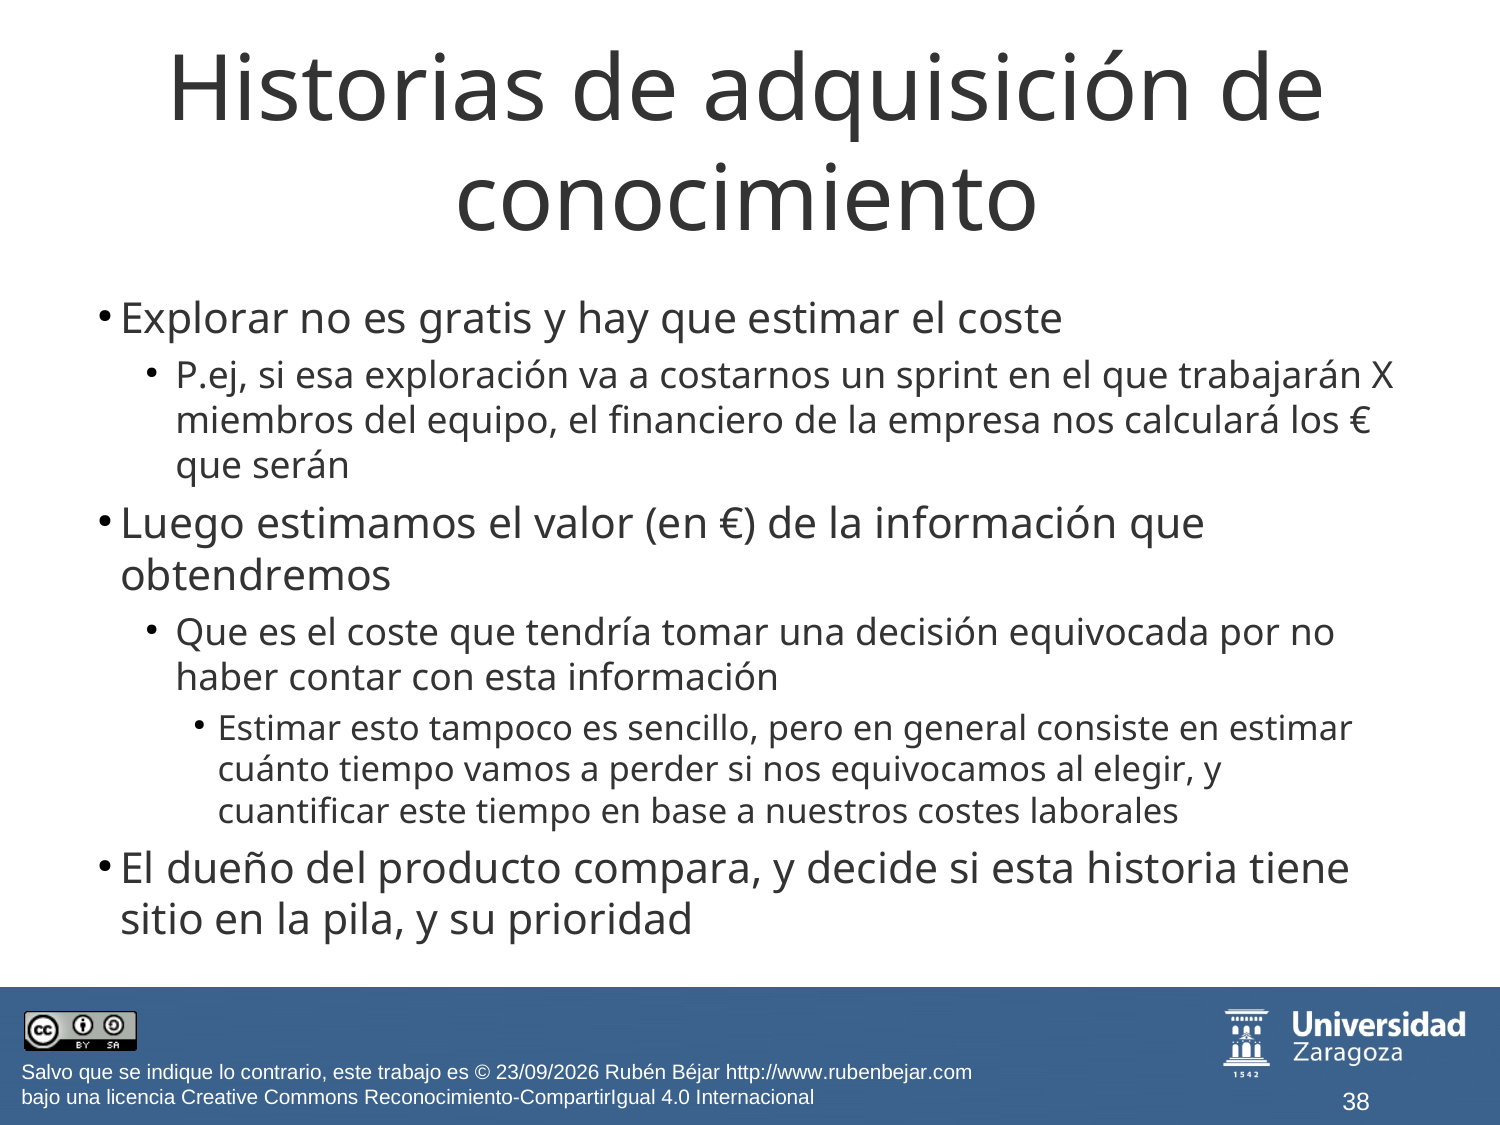

# Historias de adquisición de conocimiento
Explorar no es gratis y hay que estimar el coste
P.ej, si esa exploración va a costarnos un sprint en el que trabajarán X miembros del equipo, el financiero de la empresa nos calculará los € que serán
Luego estimamos el valor (en €) de la información que obtendremos
Que es el coste que tendría tomar una decisión equivocada por no haber contar con esta información
Estimar esto tampoco es sencillo, pero en general consiste en estimar cuánto tiempo vamos a perder si nos equivocamos al elegir, y cuantificar este tiempo en base a nuestros costes laborales
El dueño del producto compara, y decide si esta historia tiene sitio en la pila, y su prioridad